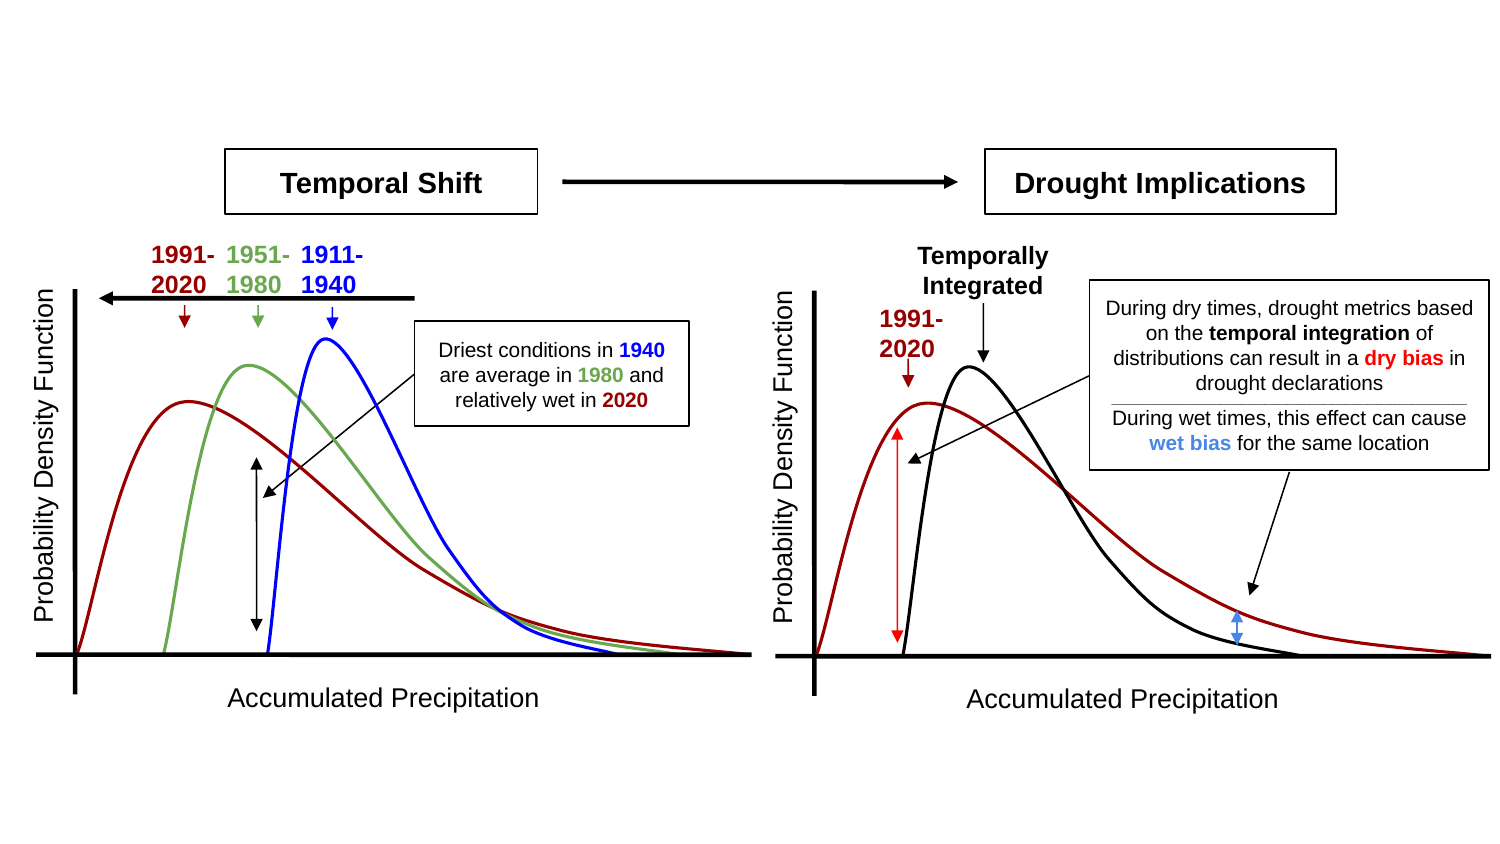

Temporal Shift
1991-
2020
1951- 1980
1911-1940
Driest conditions in 1940 are average in 1980 and relatively wet in 2020
Probability Density Function
Accumulated Precipitation
Drought Implications
Temporally Integrated
During dry times, drought metrics based on the temporal integration of distributions can result in a dry bias in drought declarations
_______________________________________________________________________________
During wet times, this effect can cause wet bias for the same location
1991-
2020
Probability Density Function
Accumulated Precipitation